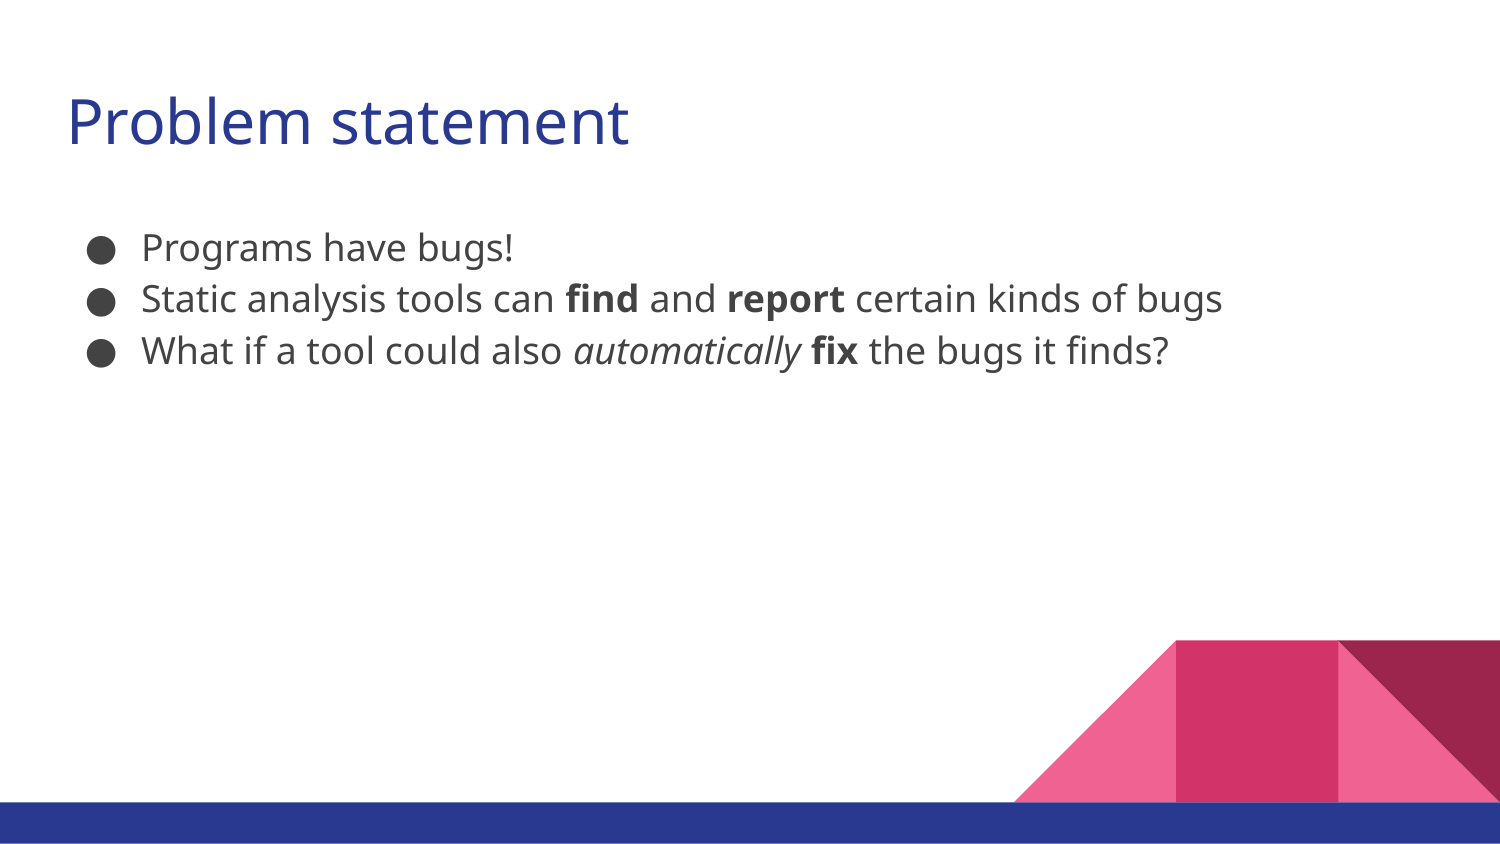

# Problem statement
Programs have bugs!
Static analysis tools can find and report certain kinds of bugs
What if a tool could also automatically fix the bugs it finds?